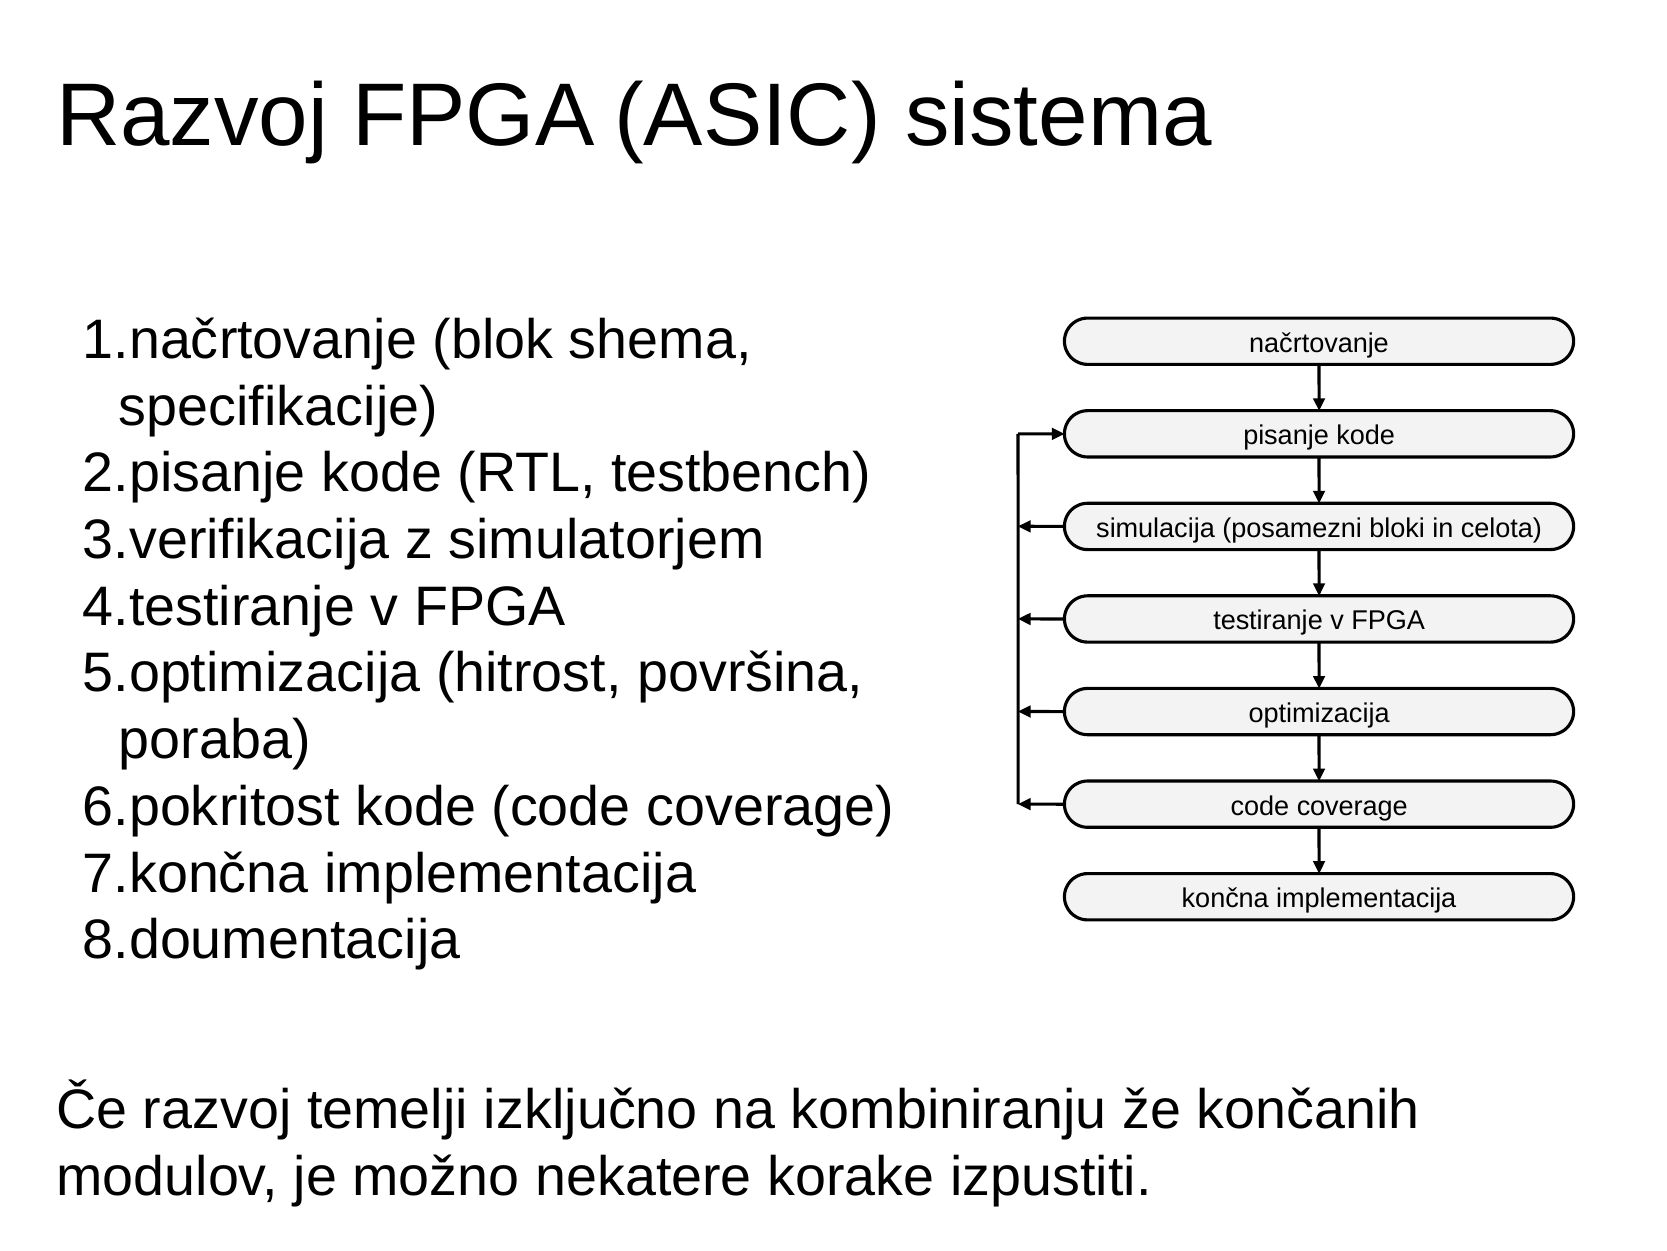

# Razvoj FPGA (ASIC) sistema
načrtovanje (blok shema, specifikacije)
pisanje kode (RTL, testbench)
verifikacija z simulatorjem
testiranje v FPGA
optimizacija (hitrost, površina, poraba)
pokritost kode (code coverage)
končna implementacija
doumentacija
načrtovanje
pisanje kode
simulacija (posamezni bloki in celota)
testiranje v FPGA
optimizacija
code coverage
končna implementacija
Če razvoj temelji izključno na kombiniranju že končanih modulov, je možno nekatere korake izpustiti.